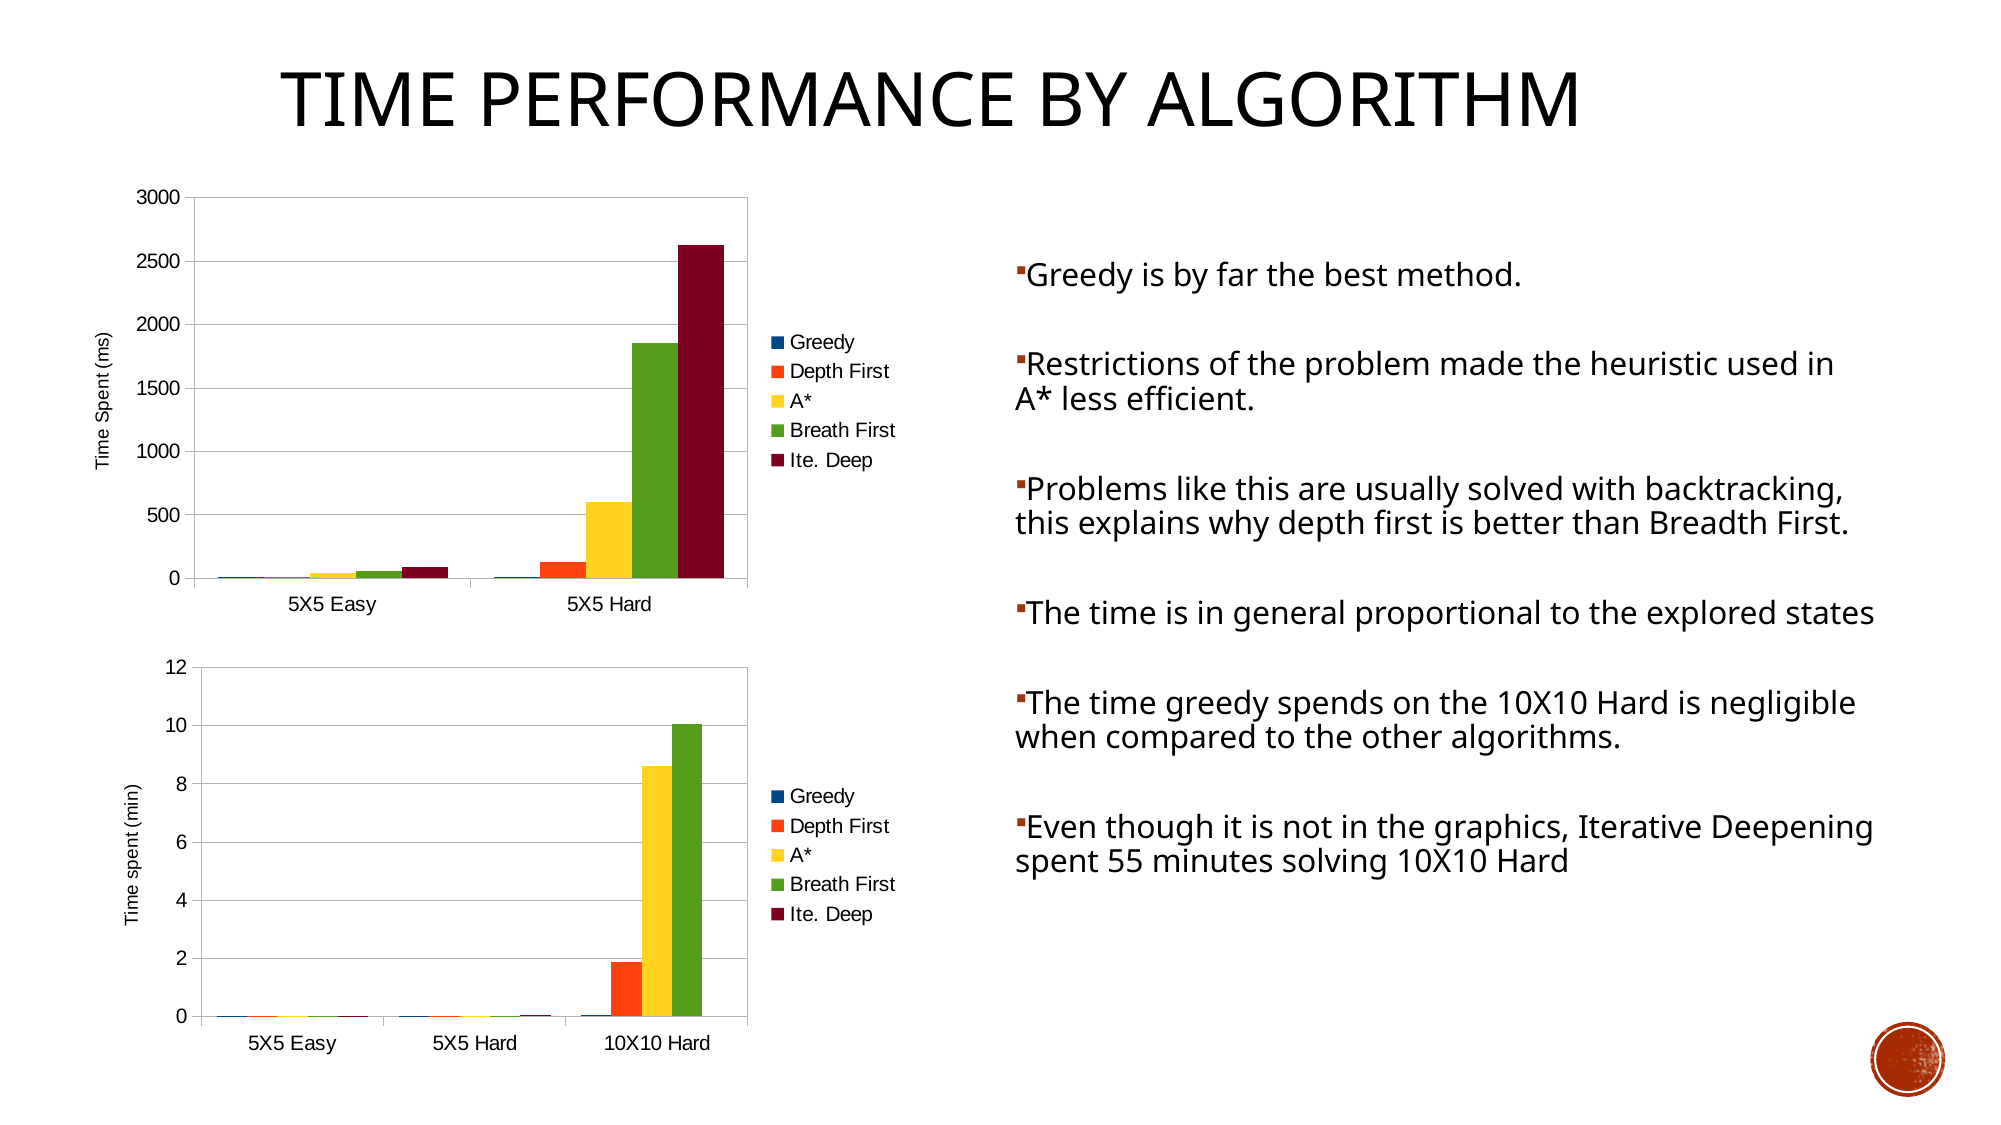

# Time performance by algorithm
### Chart
| Category | Greedy | Depth First | A* | Breath First | Ite. Deep |
|---|---|---|---|---|---|
| 5X5 Easy | 12.2 | 8.5 | 39.8 | 60.2 | 89.0 |
| 5X5 Hard | 9.5 | 130.6 | 600.2 | 1855.9 | 2629.0 |Greedy is by far the best method.
Restrictions of the problem made the heuristic used in A* less efficient.
Problems like this are usually solved with backtracking, this explains why depth first is better than Breadth First.
The time is in general proportional to the explored states
The time greedy spends on the 10X10 Hard is negligible when compared to the other algorithms.
Even though it is not in the graphics, Iterative Deepening spent 55 minutes solving 10X10 Hard
### Chart
| Category | Greedy | Depth First | A* | Breath First | Ite. Deep |
|---|---|---|---|---|---|
| 5X5 Easy | 0.000203333333333333 | 0.000141666666666667 | 0.000663333333333333 | 0.00100333333333333 | 0.00148333333333333 |
| 5X5 Hard | 0.000158333333333333 | 0.00217666666666667 | 0.0100033333333333 | 0.0309316666666667 | 0.0438166666666667 |
| 10X10 Hard | 0.054565 | 1.85783333333333 | 8.63336666666667 | 10.0743833333333 | None |